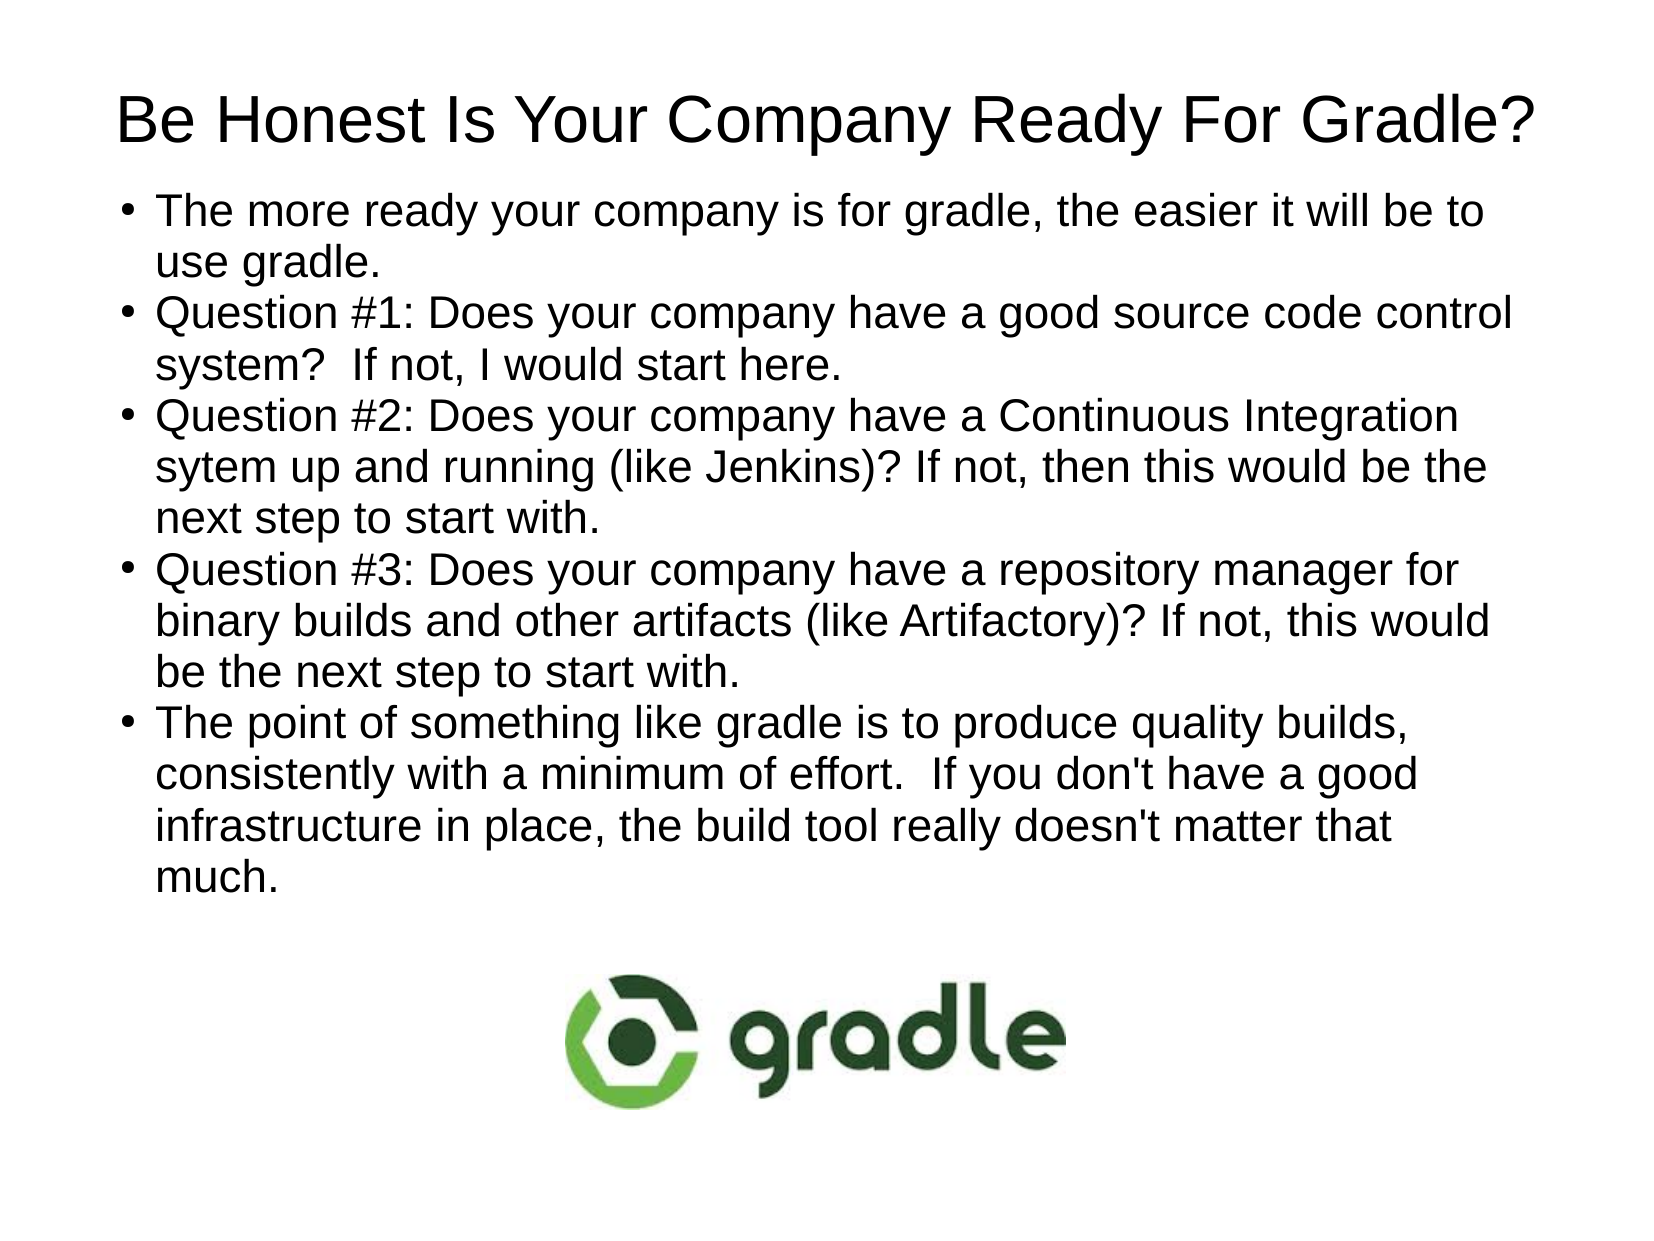

Be Honest Is Your Company Ready For Gradle?
The more ready your company is for gradle, the easier it will be to use gradle.
Question #1: Does your company have a good source code control system? If not, I would start here.
Question #2: Does your company have a Continuous Integration sytem up and running (like Jenkins)? If not, then this would be the next step to start with.
Question #3: Does your company have a repository manager for binary builds and other artifacts (like Artifactory)? If not, this would be the next step to start with.
The point of something like gradle is to produce quality builds, consistently with a minimum of effort. If you don't have a good infrastructure in place, the build tool really doesn't matter that much.